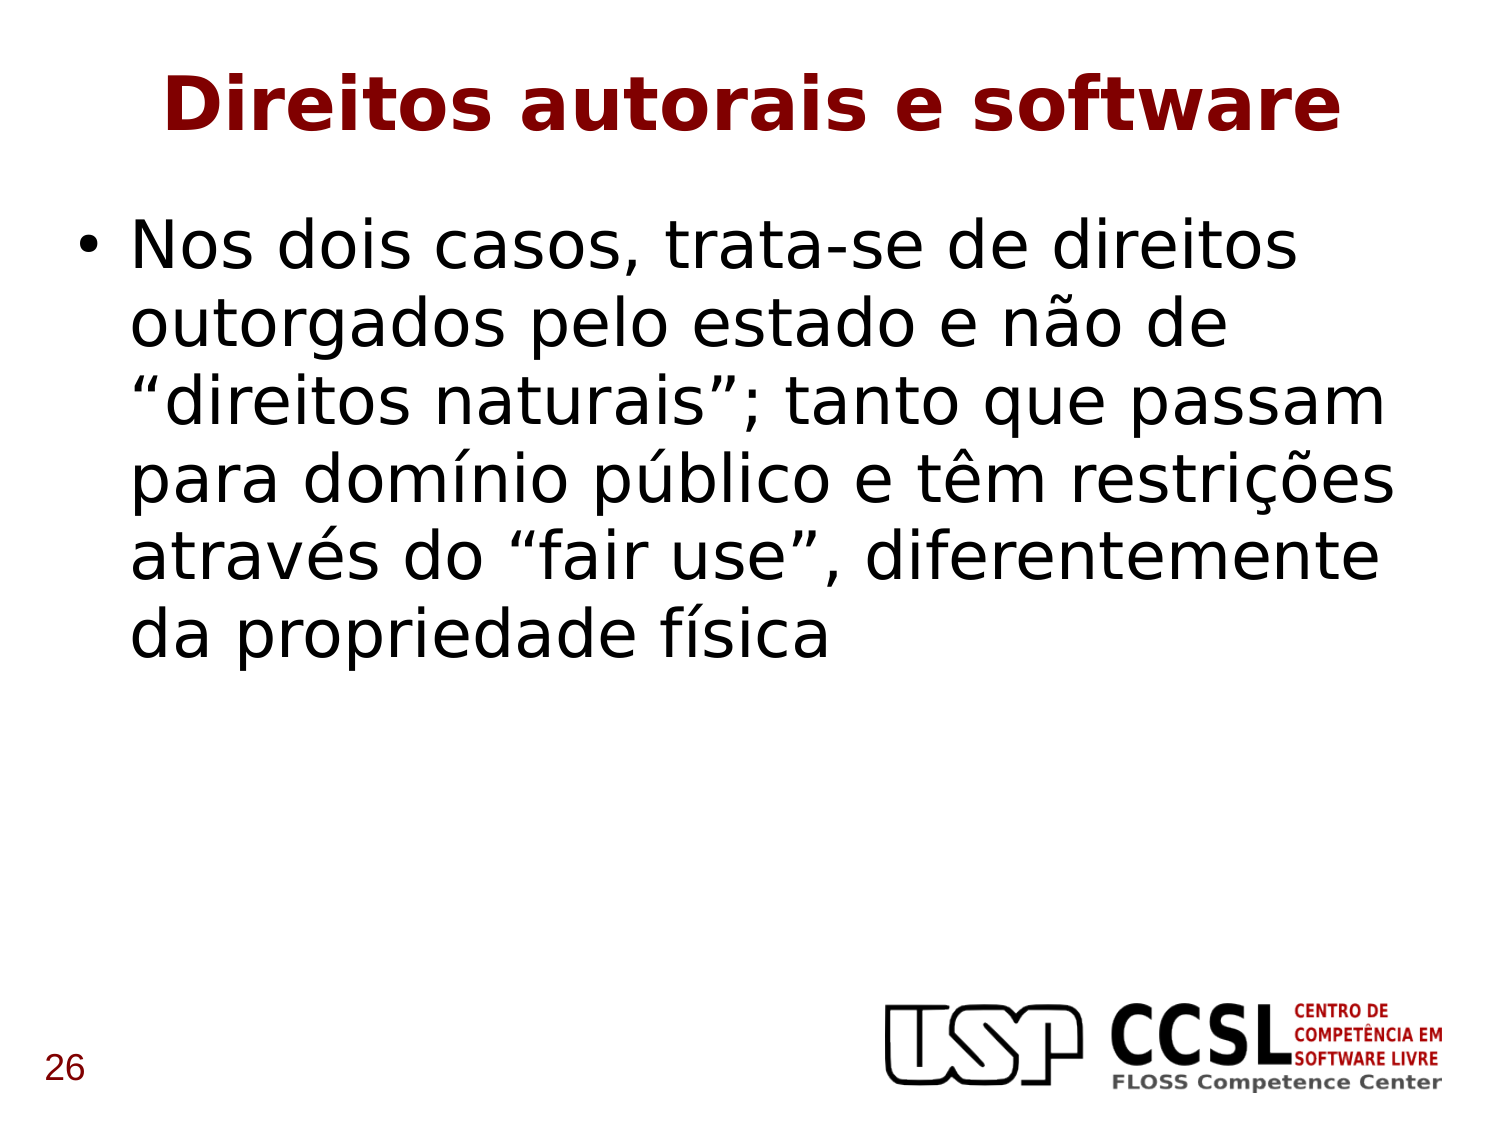

# Direitos autorais e software
Nos dois casos, trata-se de direitos outorgados pelo estado e não de “direitos naturais”; tanto que passam para domínio público e têm restrições através do “fair use”, diferentemente da propriedade física